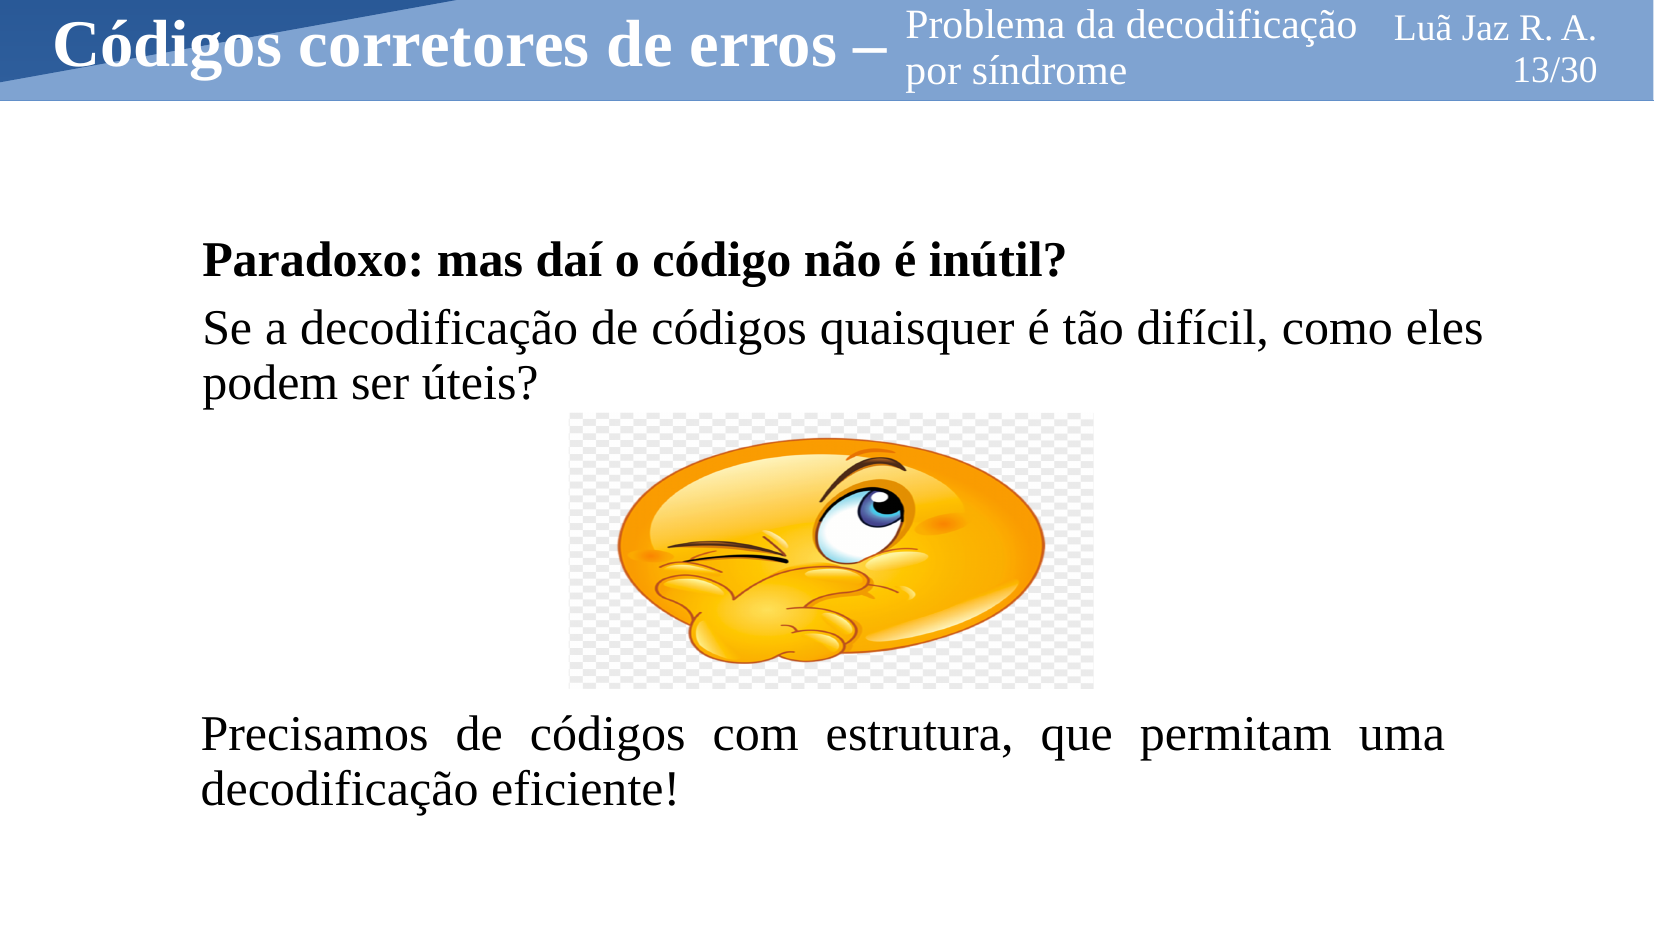

Códigos corretores de erros –
Problema da decodificação
por síndrome
Luã Jaz R. A.
13/30
Paradoxo: mas daí o código não é inútil?
Se a decodificação de códigos quaisquer é tão difícil, como eles podem ser úteis?
Precisamos de códigos com estrutura, que permitam uma decodificação eficiente!